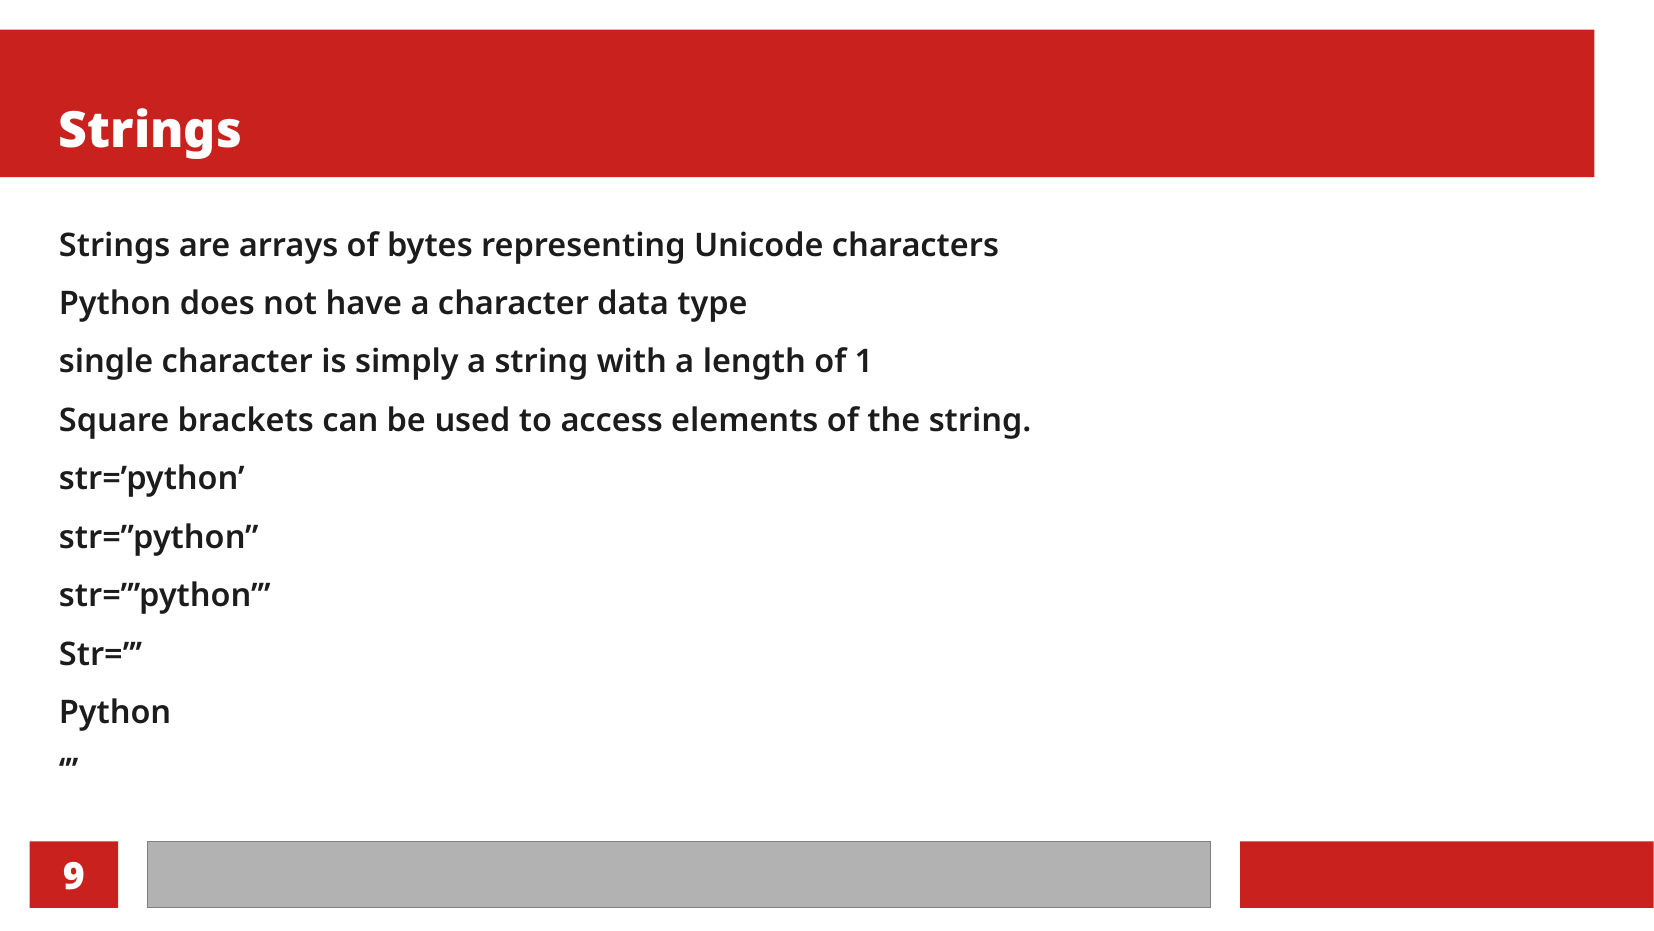

# Strings
Strings are arrays of bytes representing Unicode characters
Python does not have a character data type
single character is simply a string with a length of 1
Square brackets can be used to access elements of the string.
str=’python’
str=”python”
str=’’’python’’’
Str=’’’
Python
‘’’
9